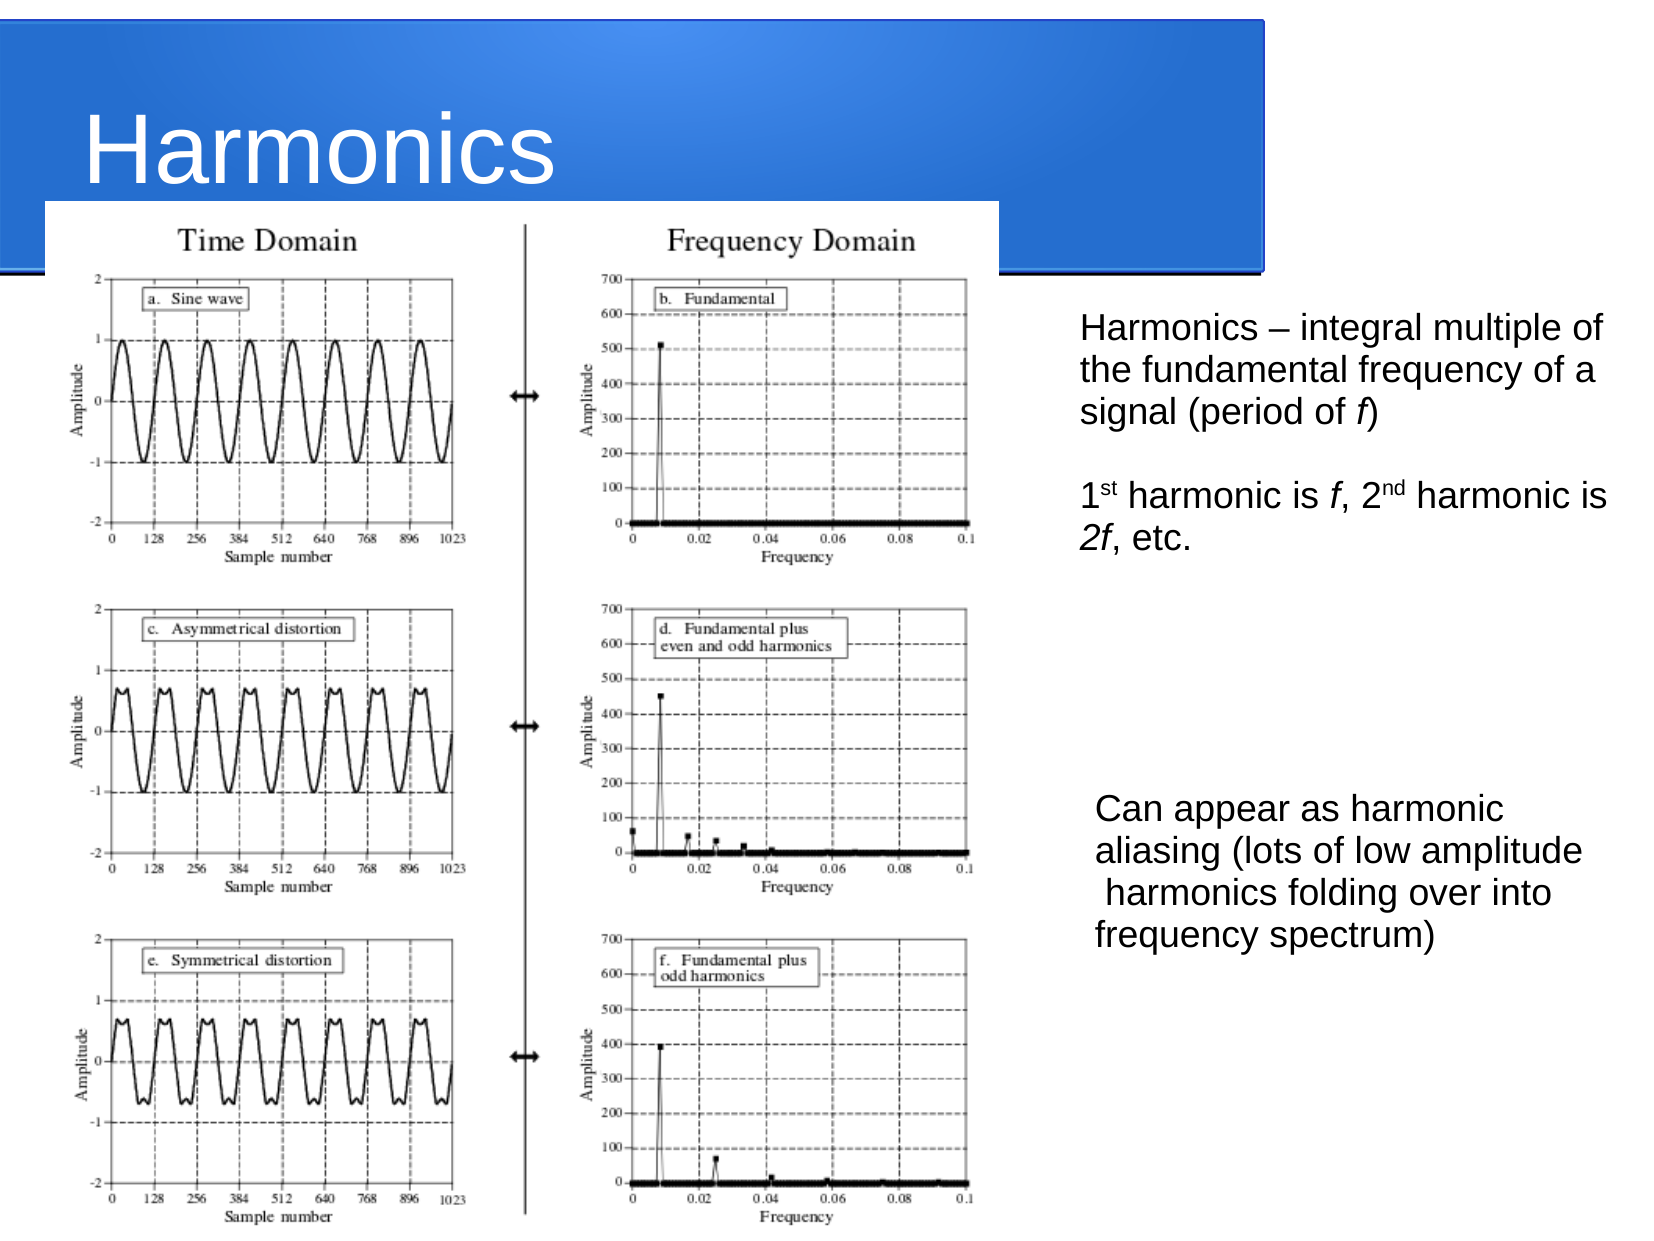

# Harmonics
Harmonics – integral multiple of the fundamental frequency of a signal (period of f)
1st harmonic is f, 2nd harmonic is 2f, etc.
Can appear as harmonic aliasing (lots of low amplitude harmonics folding over into frequency spectrum)